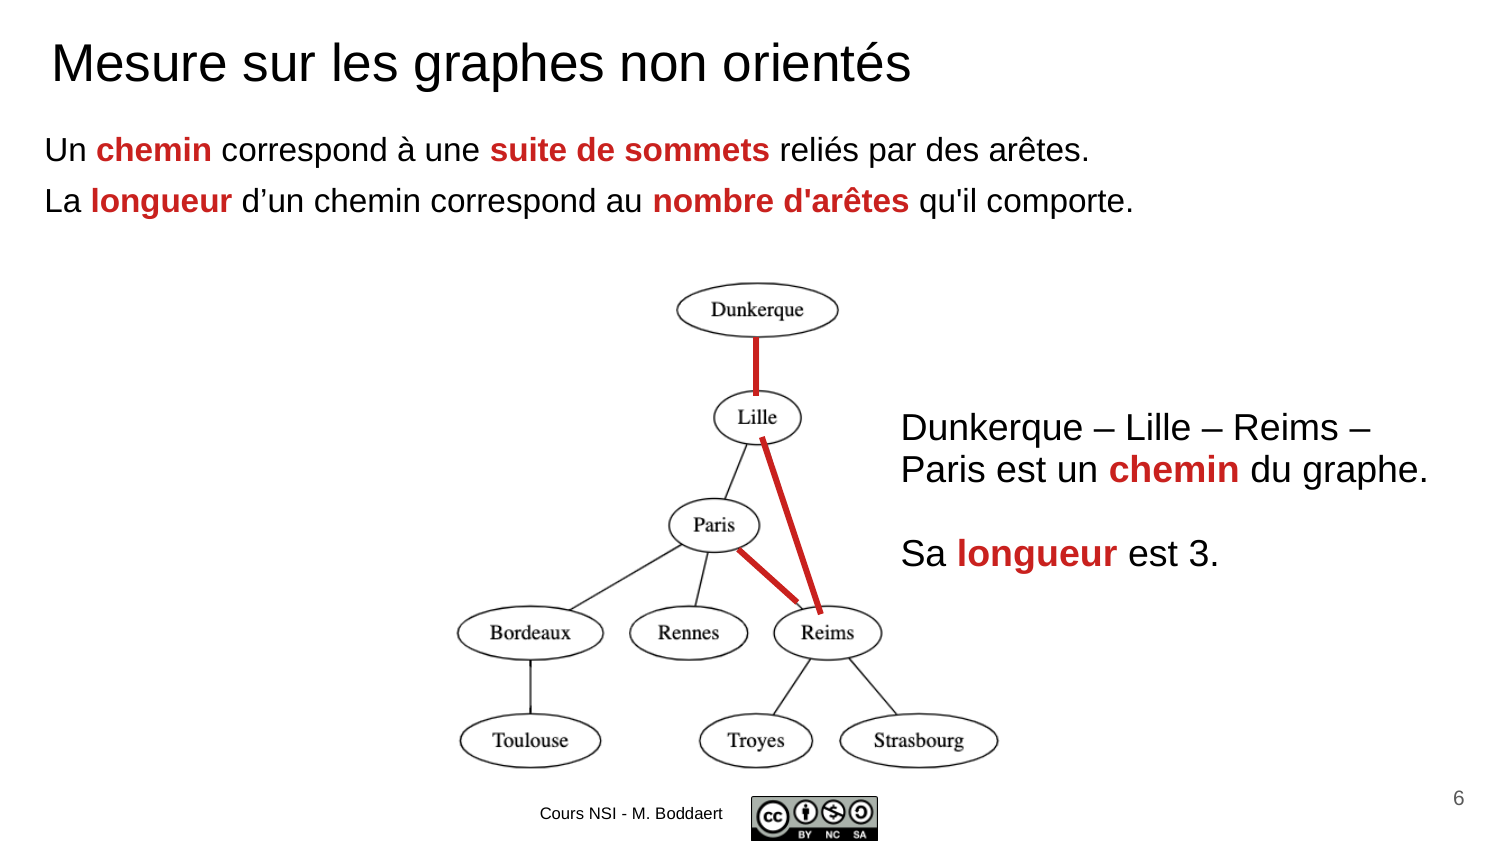

# Mesure sur les graphes non orientés
Un chemin correspond à une suite de sommets reliés par des arêtes.
La longueur d’un chemin correspond au nombre d'arêtes qu'il comporte.
Dunkerque – Lille – Reims – Paris est un chemin du graphe.
Sa longueur est 3.